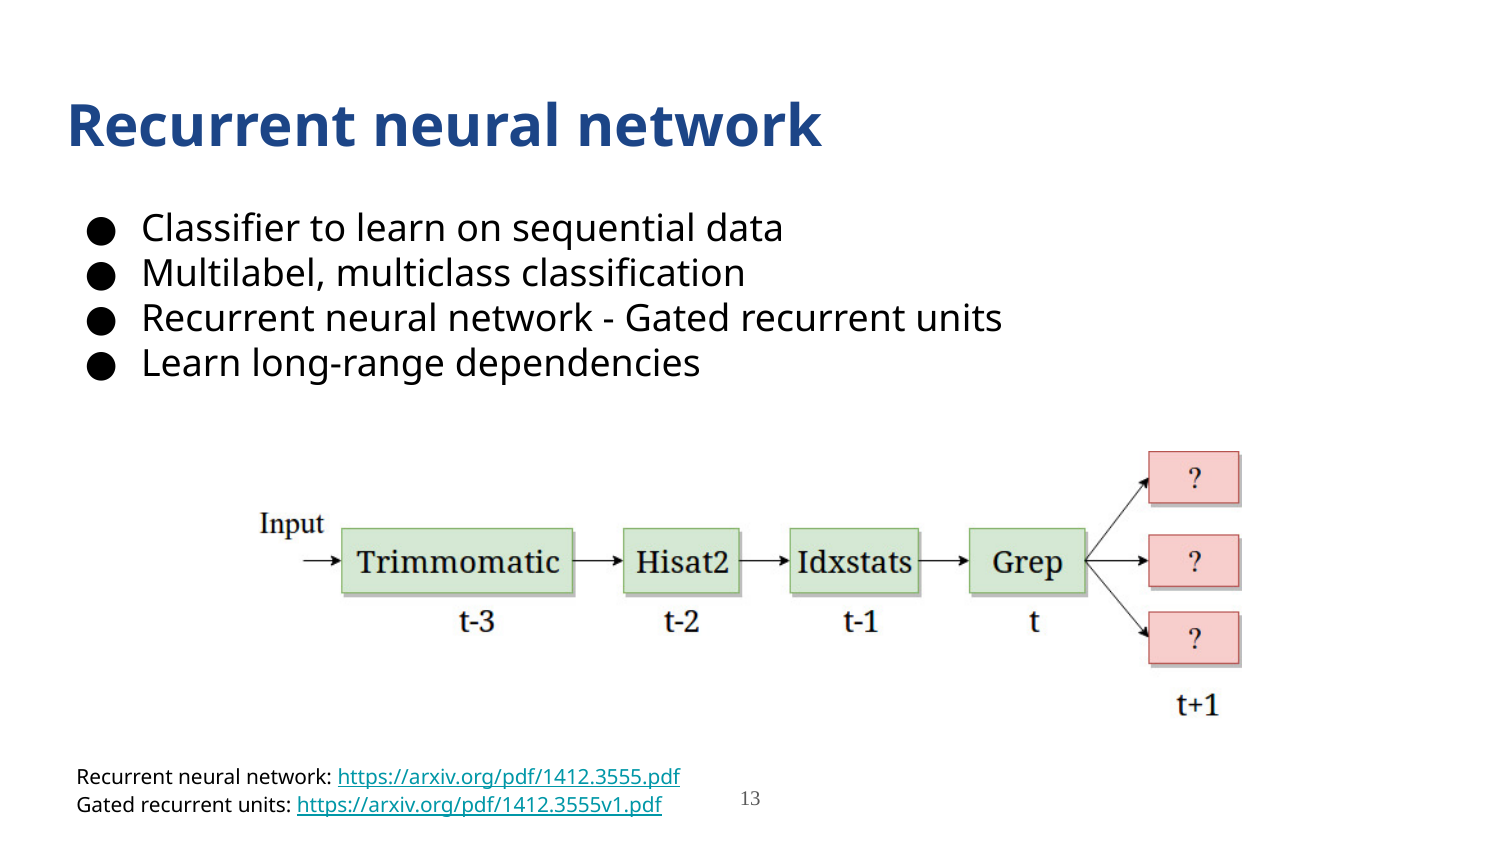

# Recurrent neural network
Classifier to learn on sequential data
Multilabel, multiclass classification
Recurrent neural network - Gated recurrent units
Learn long-range dependencies
Recurrent neural network: https://arxiv.org/pdf/1412.3555.pdf
Gated recurrent units: https://arxiv.org/pdf/1412.3555v1.pdf